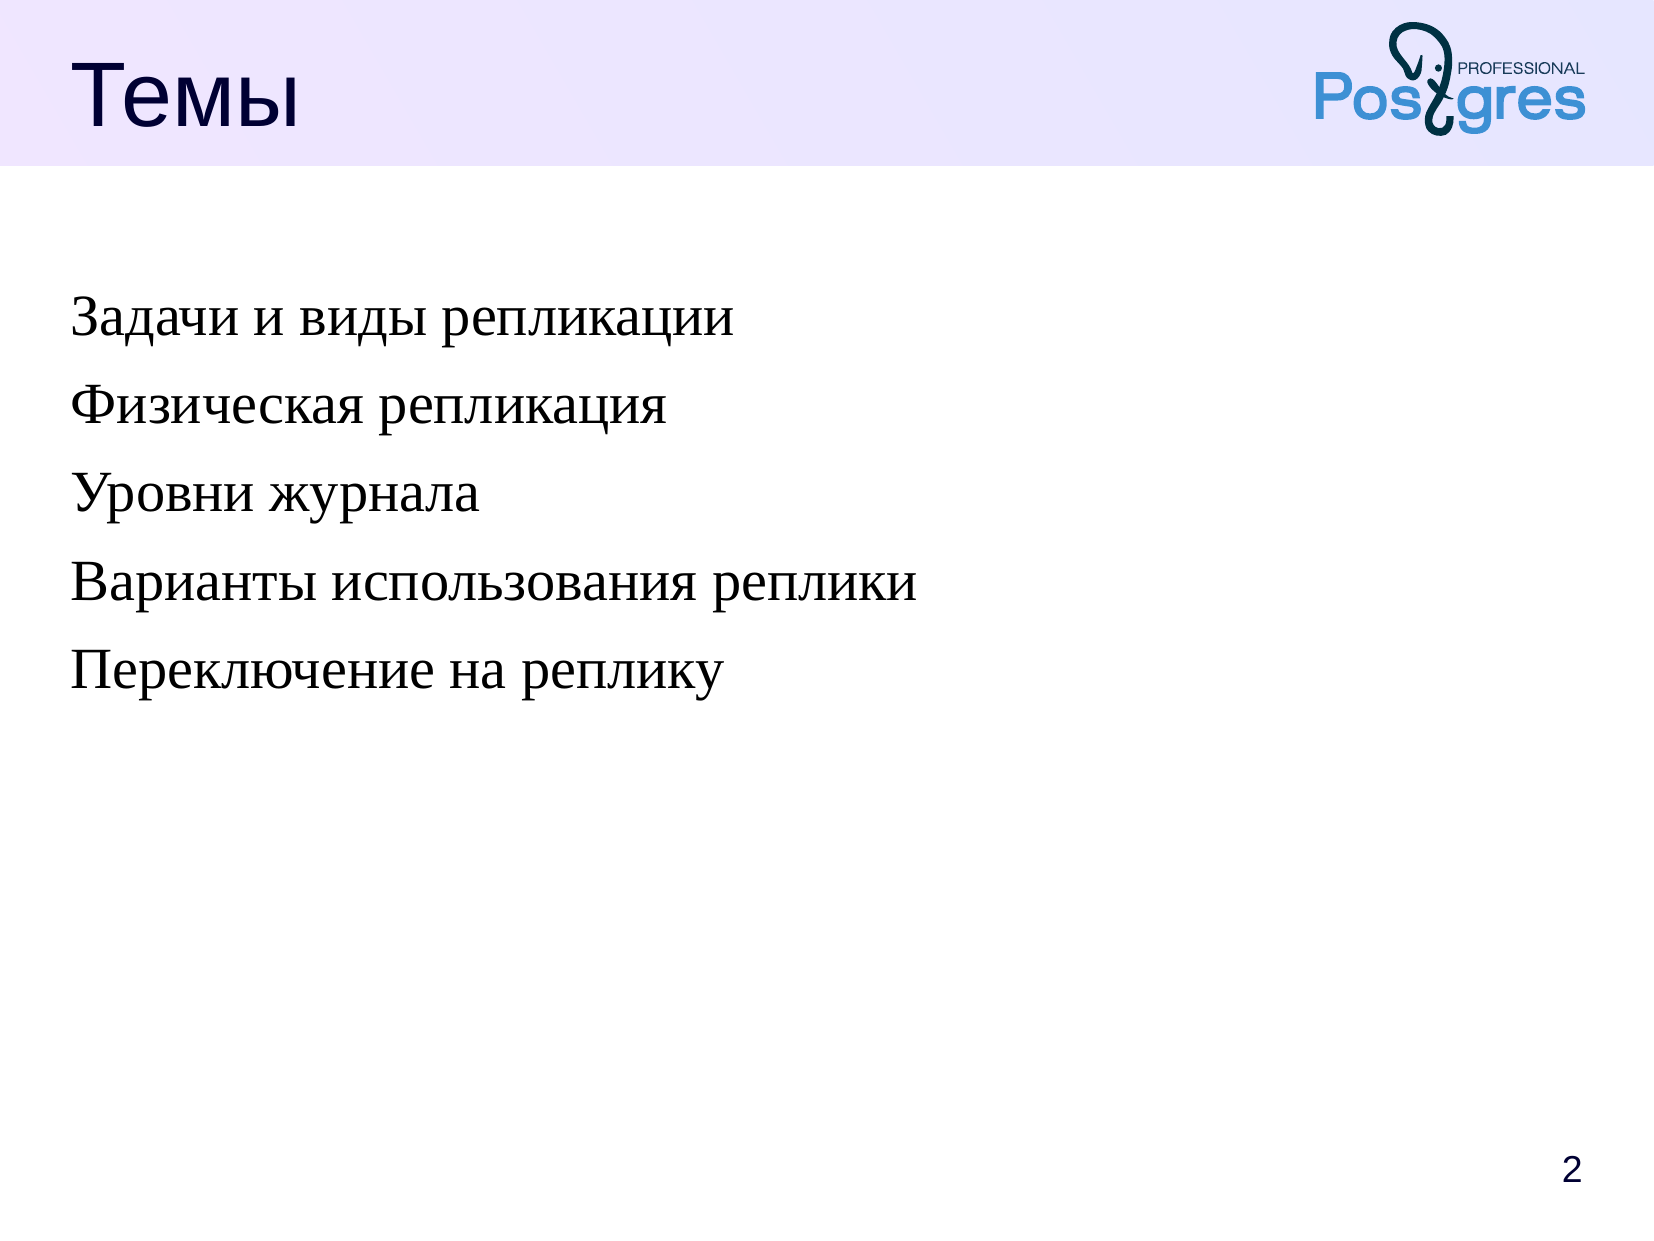

# Темы
Задачи и виды репликации
Физическая репликация
Уровни журнала
Варианты использования реплики
Переключение на реплику